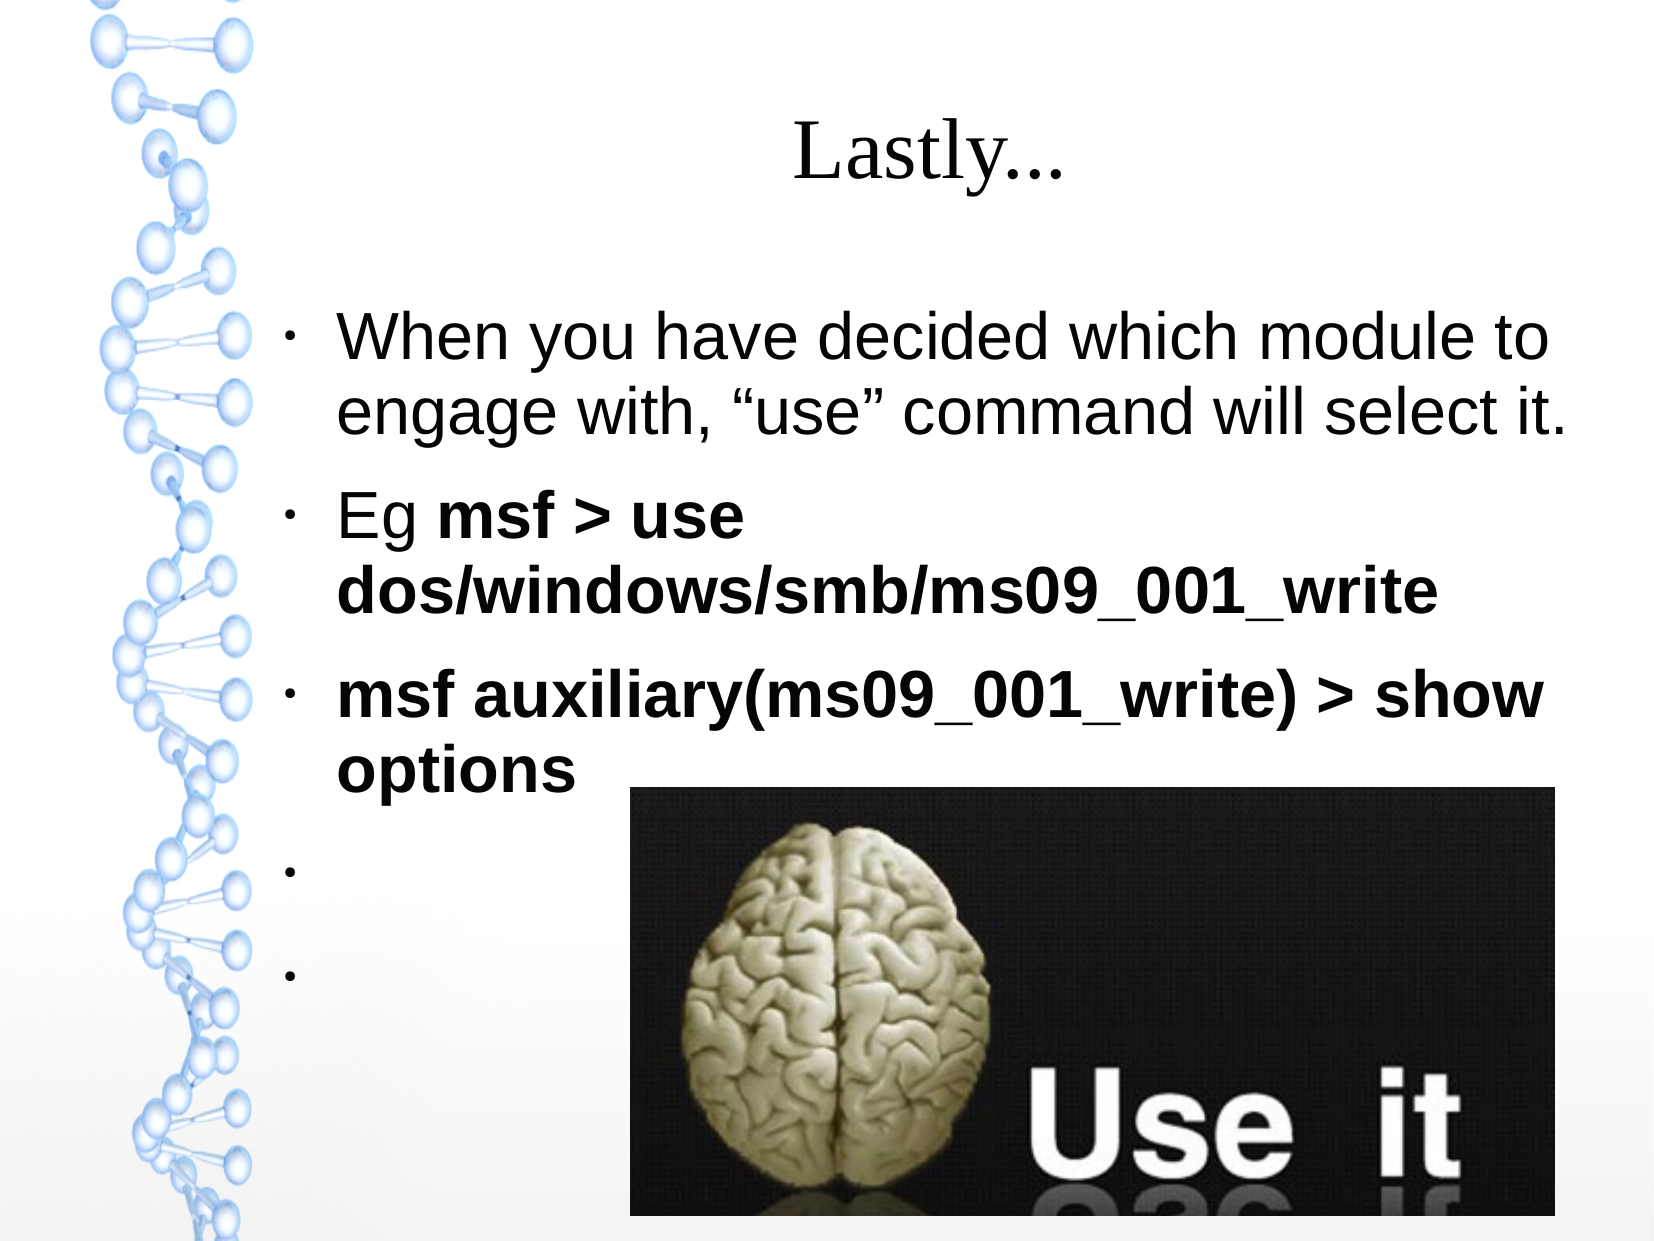

# Lastly...
When you have decided which module to engage with, “use” command will select it.
Eg msf > use dos/windows/smb/ms09_001_write
msf auxiliary(ms09_001_write) > show options